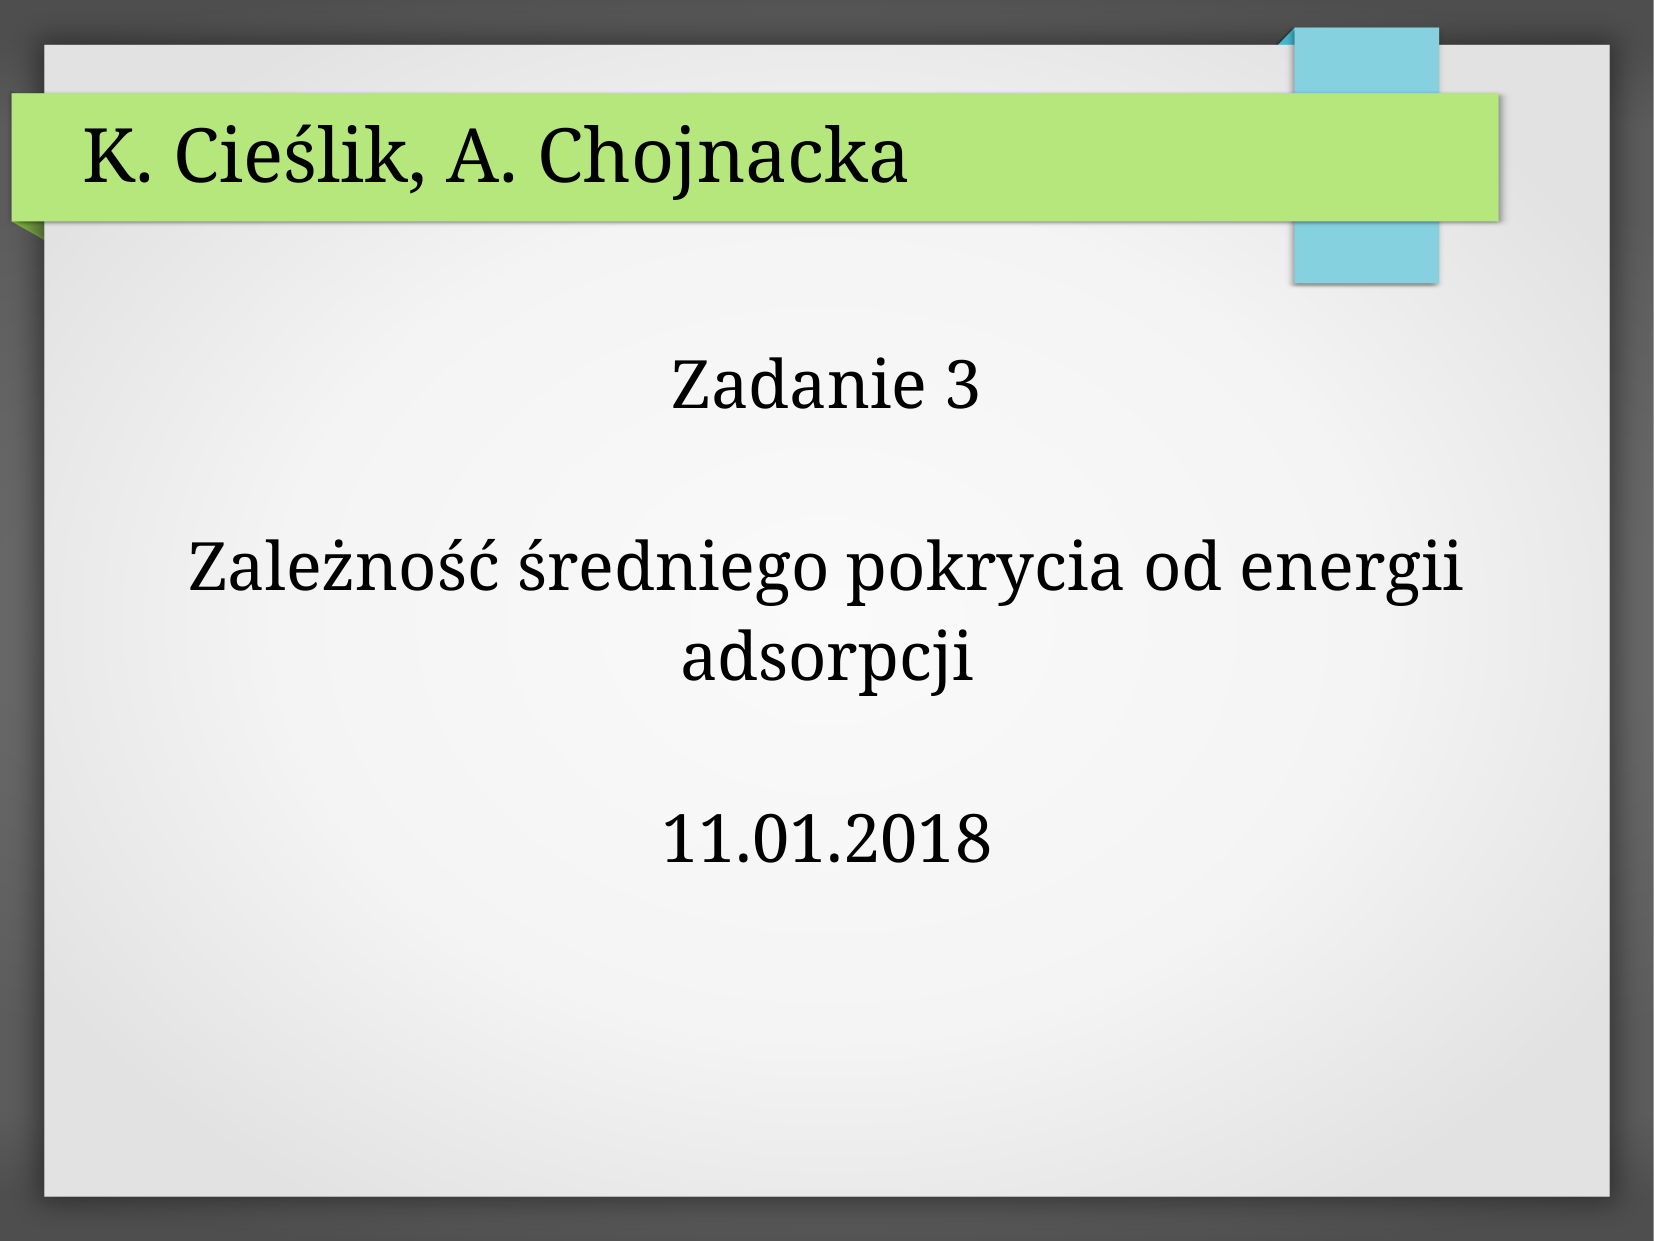

# K. Cieślik, A. Chojnacka
Zadanie 3
Zależność średniego pokrycia od energii adsorpcji
11.01.2018